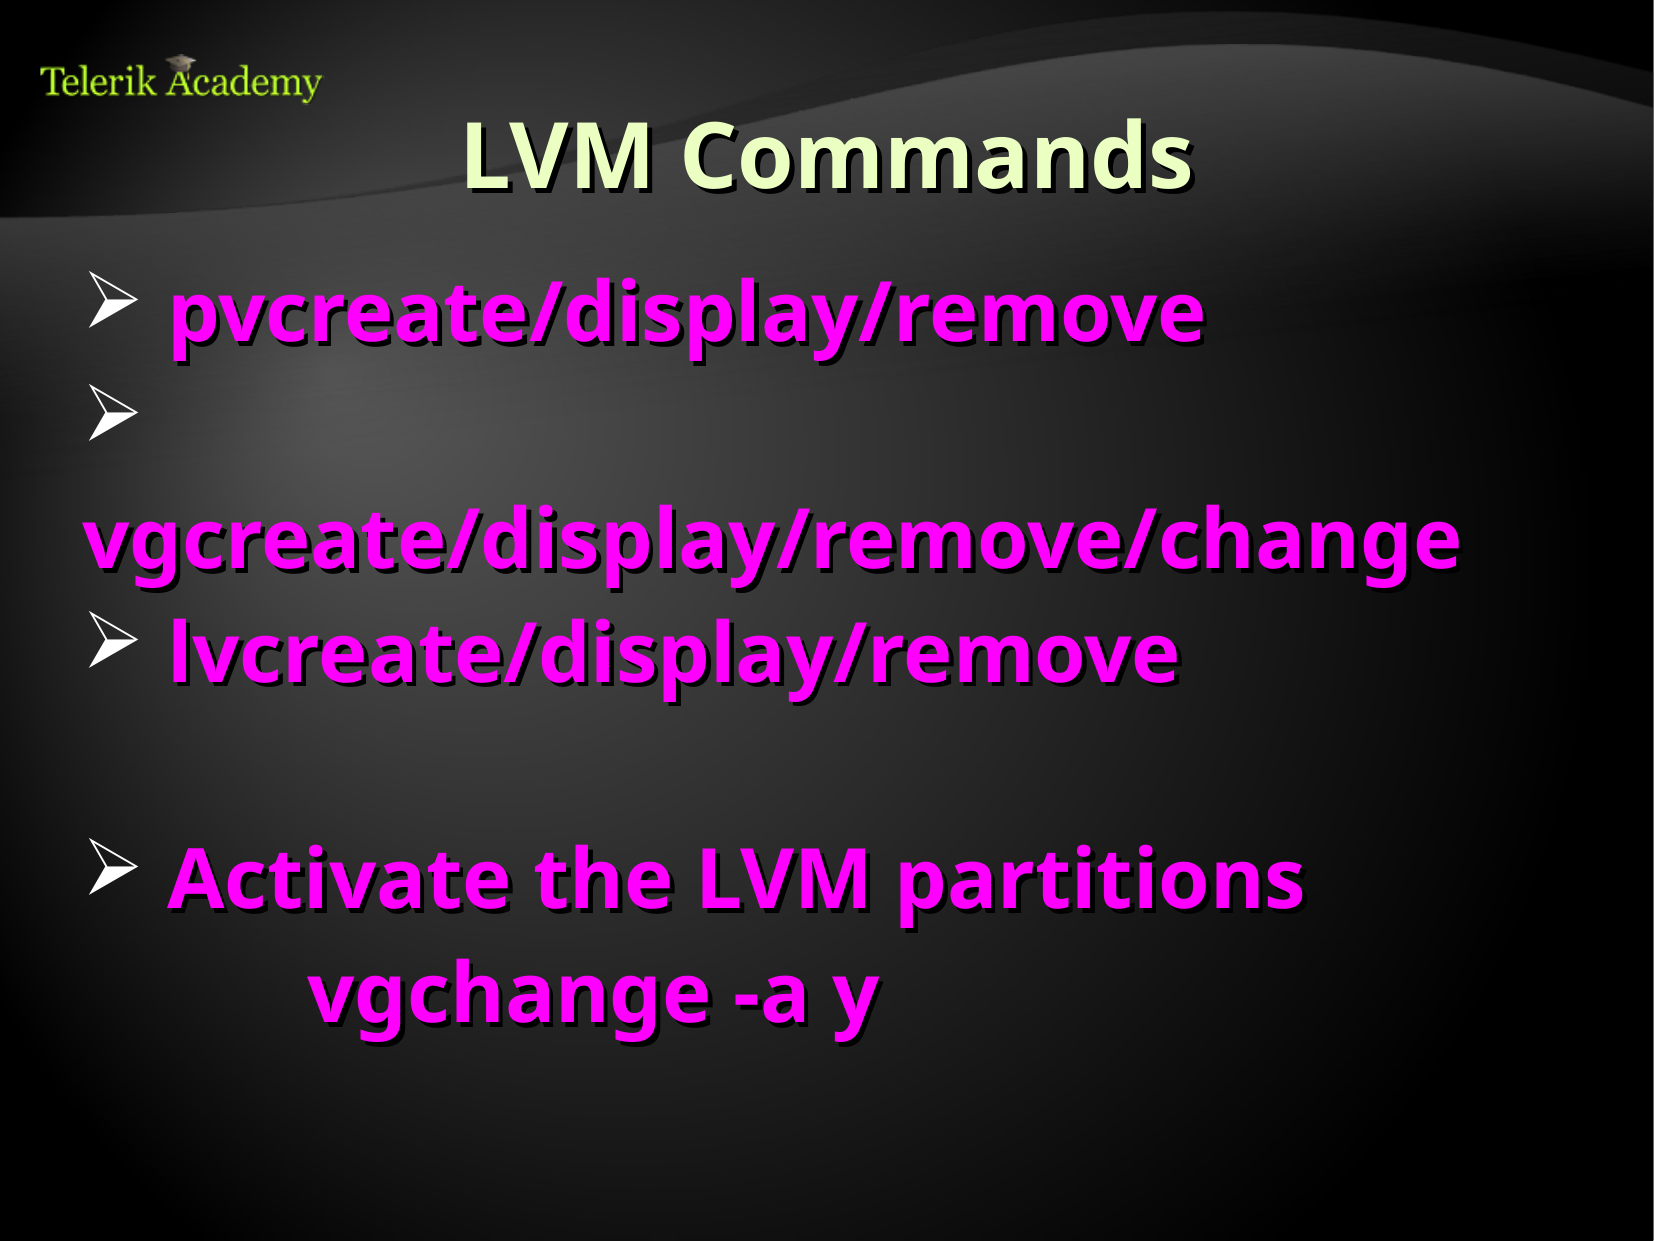

# LVM Commands
 pvcreate/display/remove
 vgcreate/display/remove/change
 lvcreate/display/remove
 Activate the LVM partitions
			vgchange -a y